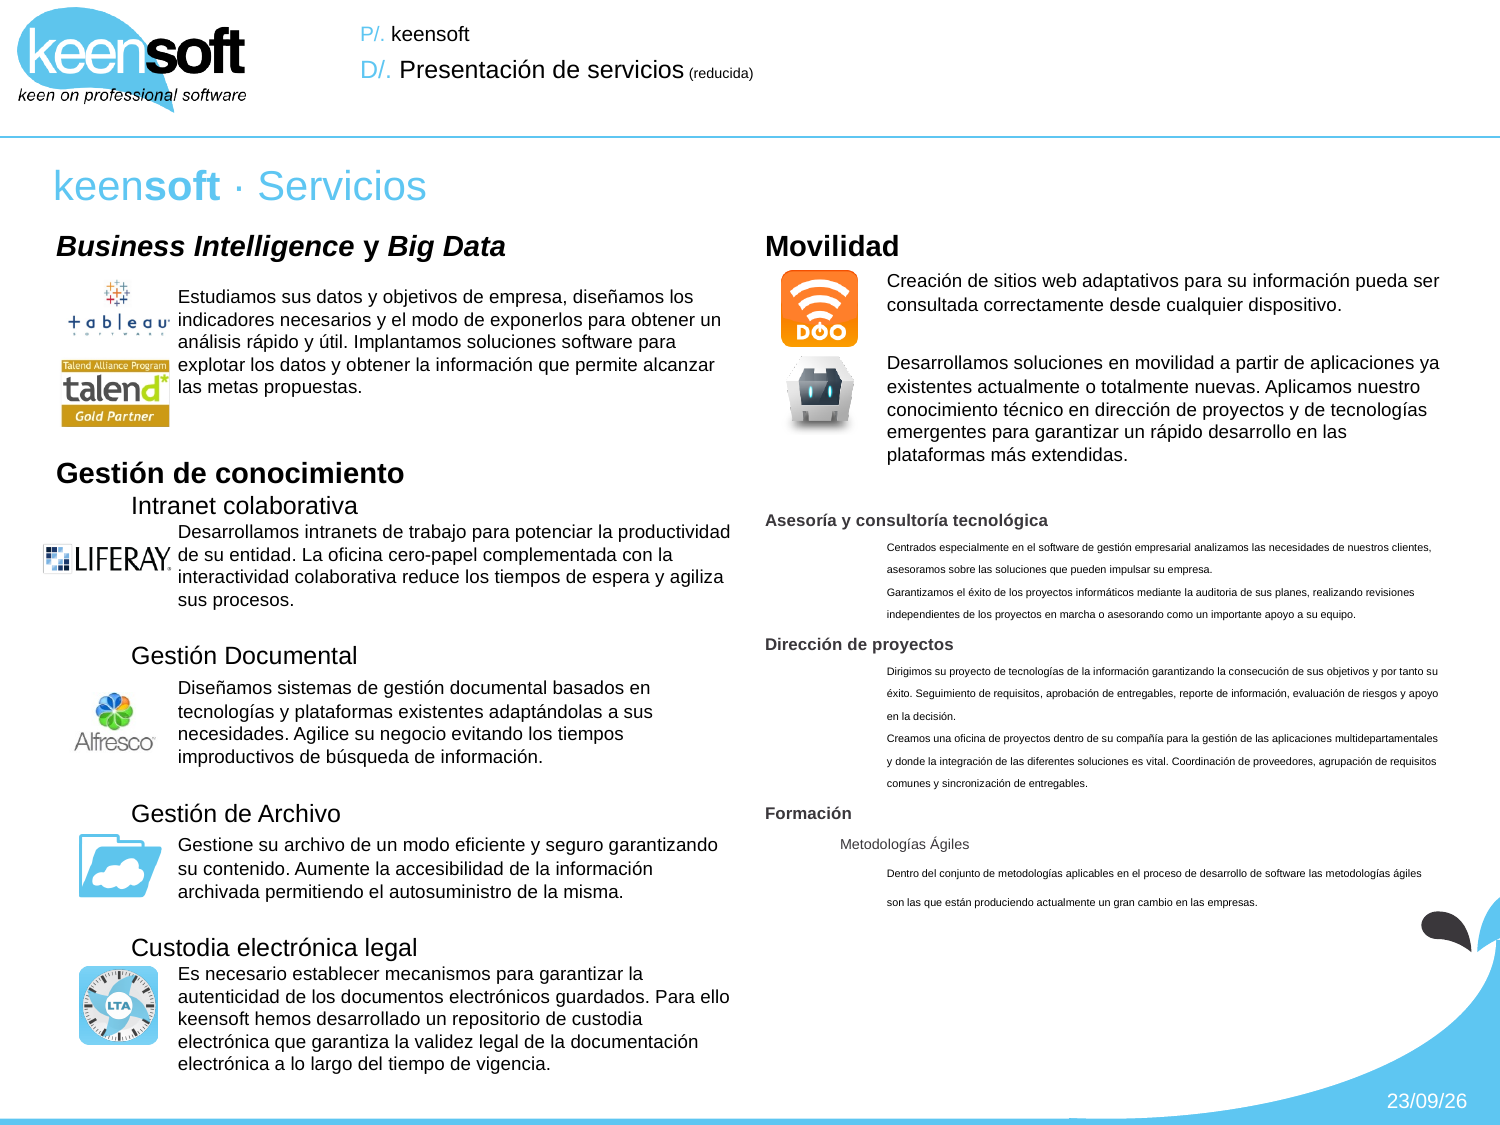

keensoft · Servicios
Business Intelligence y Big Data
	Estudiamos sus datos y objetivos de empresa, diseñamos los indicadores necesarios y el modo de exponerlos para obtener un análisis rápido y útil. Implantamos soluciones software para explotar los datos y obtener la información que permite alcanzar las metas propuestas.
Gestión de conocimiento
Intranet colaborativa
	Desarrollamos intranets de trabajo para potenciar la productividad de su entidad. La oficina cero-papel complementada con la interactividad colaborativa reduce los tiempos de espera y agiliza sus procesos.
Gestión Documental
	Diseñamos sistemas de gestión documental basados en tecnologías y plataformas existentes adaptándolas a sus necesidades. Agilice su negocio evitando los tiempos improductivos de búsqueda de información.
Gestión de Archivo
	Gestione su archivo de un modo eficiente y seguro garantizando su contenido. Aumente la accesibilidad de la información archivada permitiendo el autosuministro de la misma.
Custodia electrónica legal
	Es necesario establecer mecanismos para garantizar la autenticidad de los documentos electrónicos guardados. Para ello keensoft hemos desarrollado un repositorio de custodia electrónica que garantiza la validez legal de la documentación electrónica a lo largo del tiempo de vigencia.
Movilidad
	Creación de sitios web adaptativos para su información pueda ser consultada correctamente desde cualquier dispositivo.
	Desarrollamos soluciones en movilidad a partir de aplicaciones ya existentes actualmente o totalmente nuevas. Aplicamos nuestro conocimiento técnico en dirección de proyectos y de tecnologías emergentes para garantizar un rápido desarrollo en las plataformas más extendidas.
Asesoría y consultoría tecnológica
	Centrados especialmente en el software de gestión empresarial analizamos las necesidades de nuestros clientes, asesoramos sobre las soluciones que pueden impulsar su empresa.
	Garantizamos el éxito de los proyectos informáticos mediante la auditoria de sus planes, realizando revisiones independientes de los proyectos en marcha o asesorando como un importante apoyo a su equipo.
Dirección de proyectos
	Dirigimos su proyecto de tecnologías de la información garantizando la consecución de sus objetivos y por tanto su éxito. Seguimiento de requisitos, aprobación de entregables, reporte de información, evaluación de riesgos y apoyo en la decisión.
	Creamos una oficina de proyectos dentro de su compañía para la gestión de las aplicaciones multidepartamentales y donde la integración de las diferentes soluciones es vital. Coordinación de proveedores, agrupación de requisitos comunes y sincronización de entregables.
Formación
Metodologías Ágiles
	Dentro del conjunto de metodologías aplicables en el proceso de desarrollo de software las metodologías ágiles son las que están produciendo actualmente un gran cambio en las empresas.